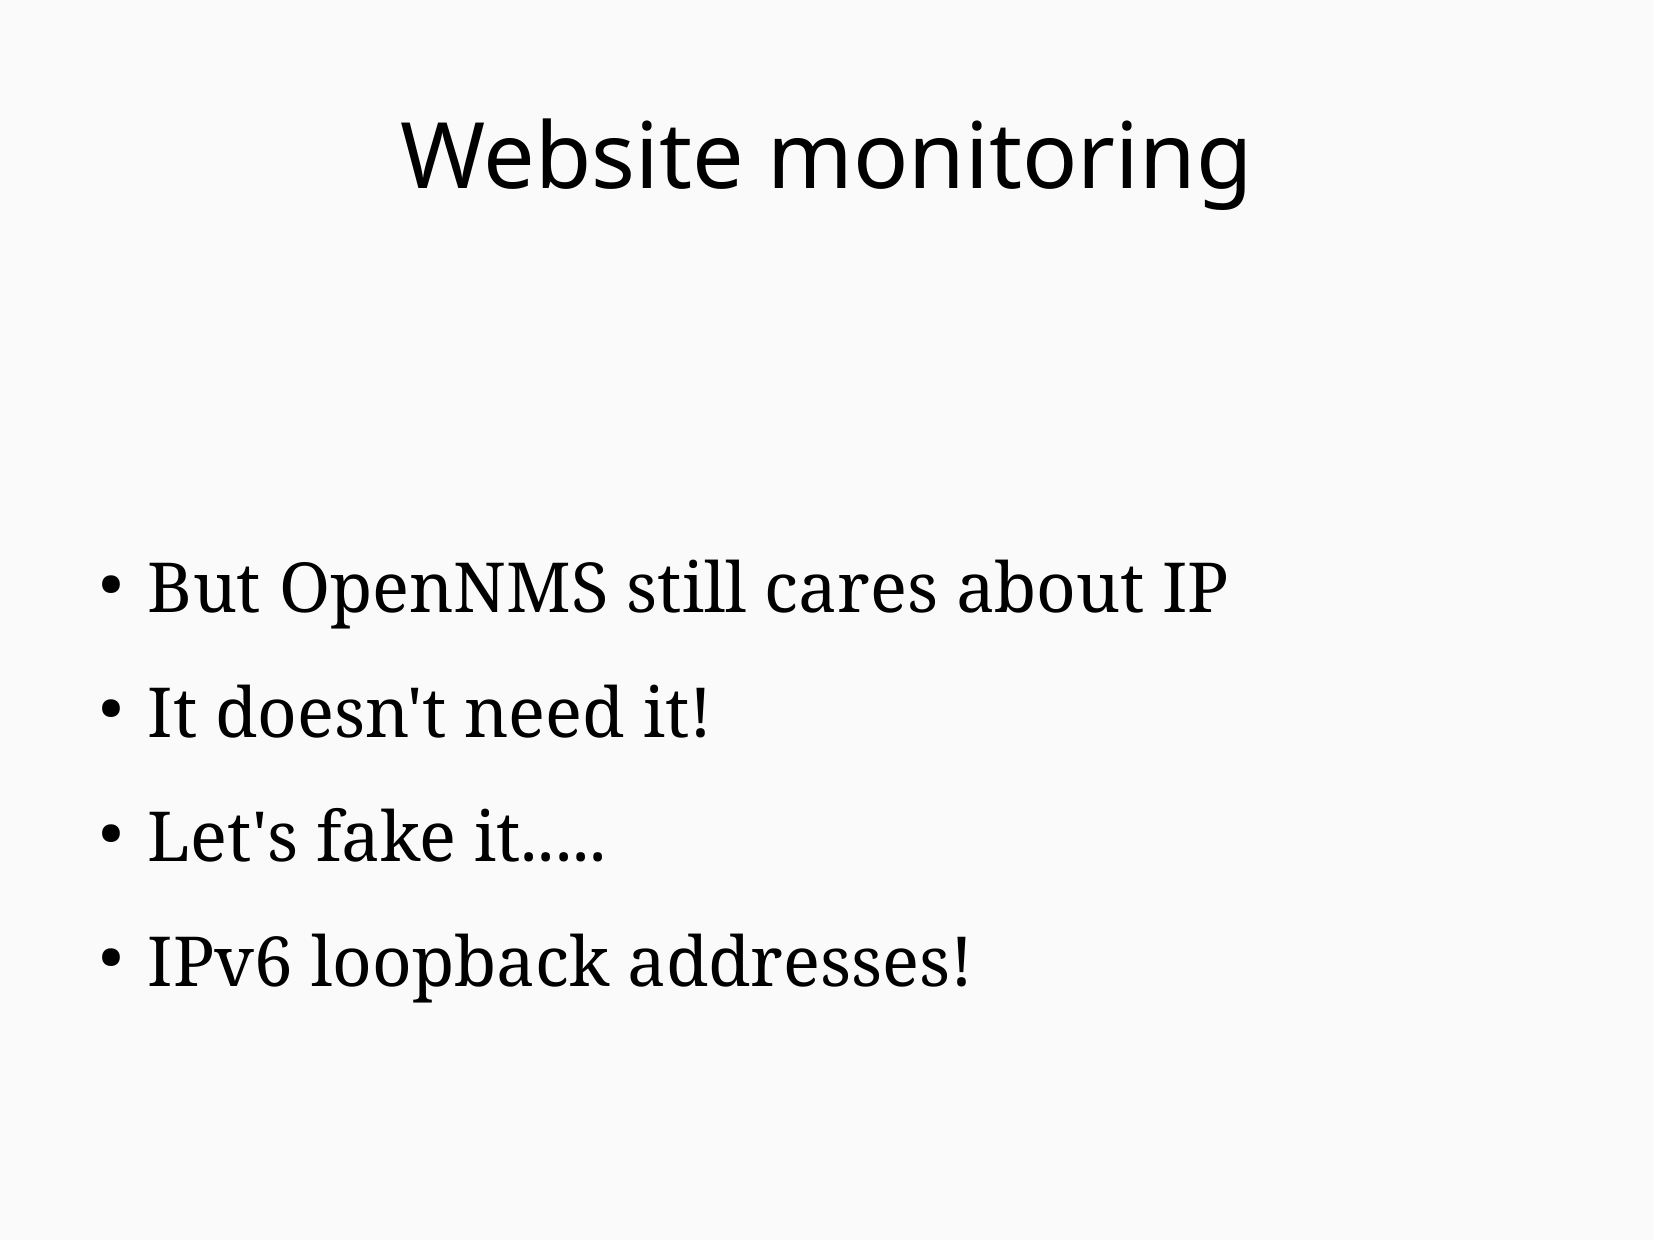

# Website monitoring
But OpenNMS still cares about IP
It doesn't need it!
Let's fake it.....
IPv6 loopback addresses!